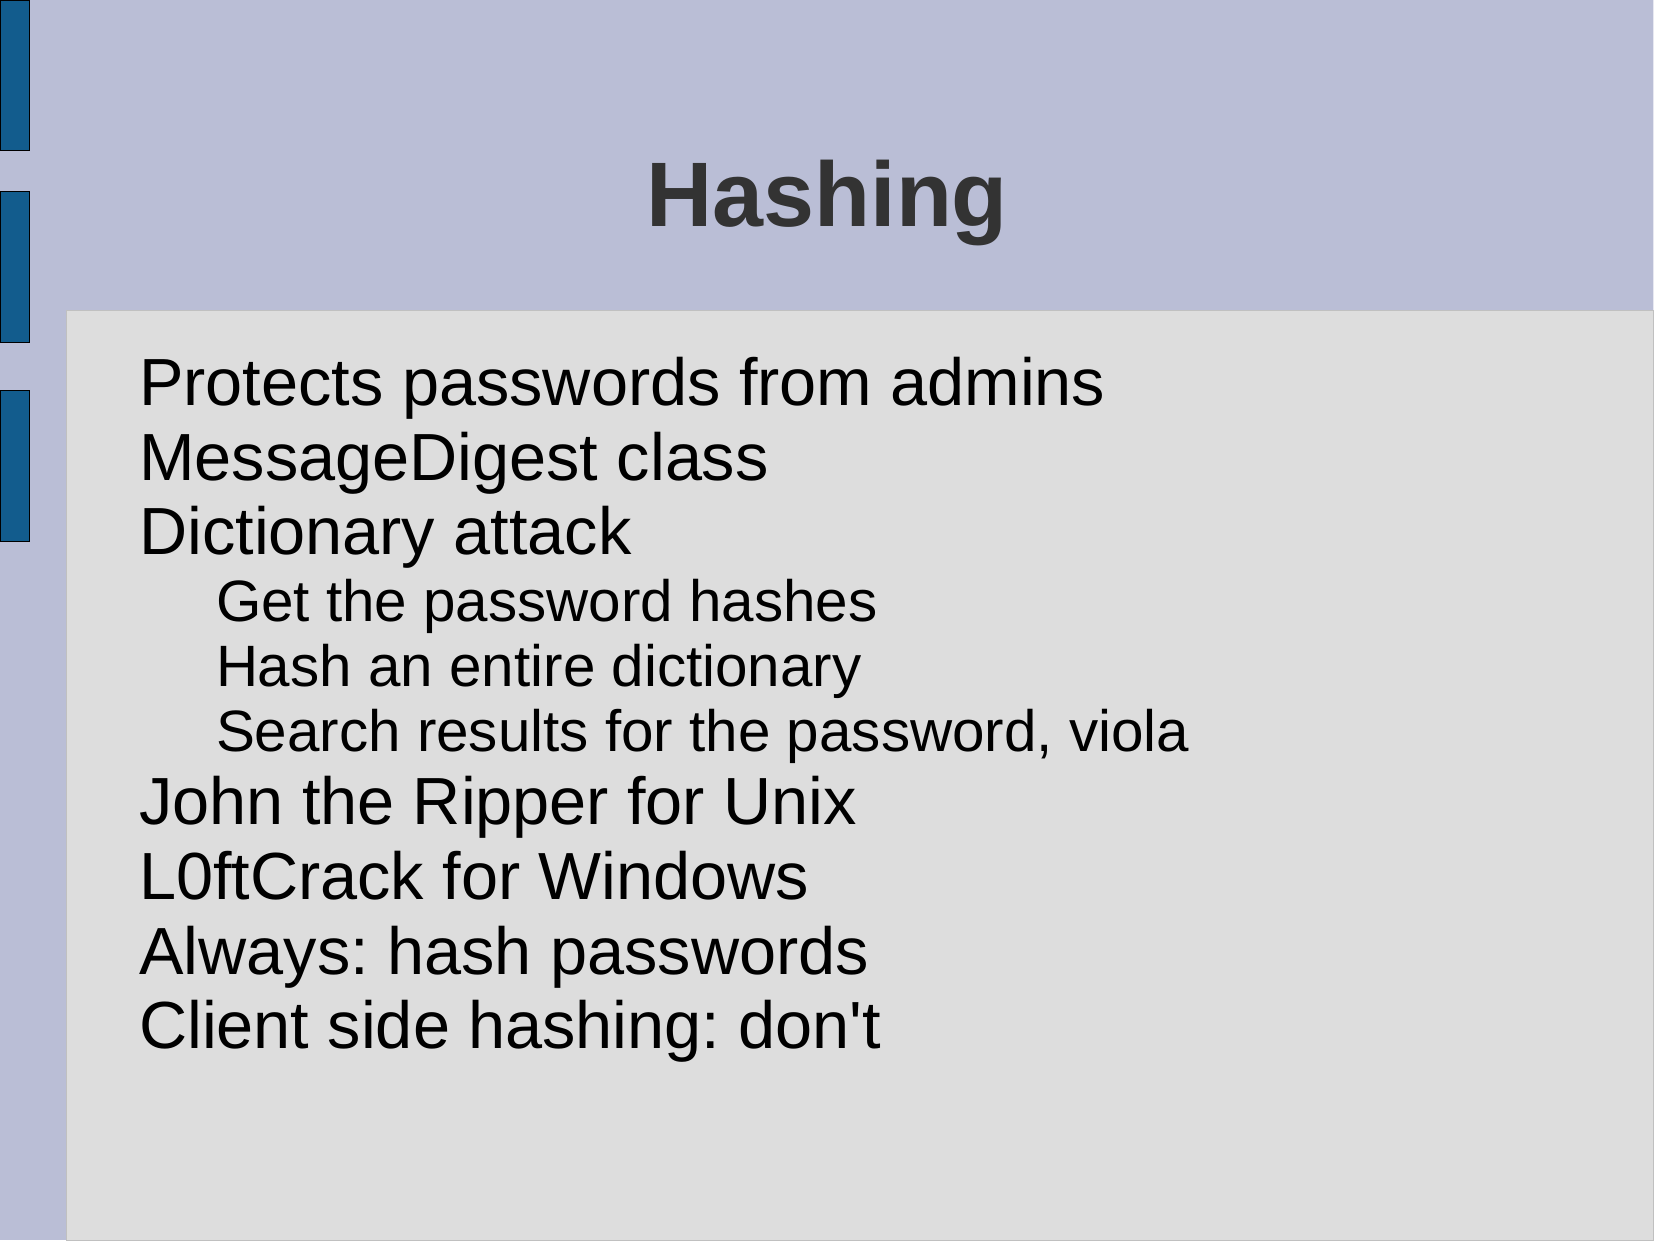

# Hashing
Protects passwords from admins
MessageDigest class
Dictionary attack
Get the password hashes
Hash an entire dictionary
Search results for the password, viola
John the Ripper for Unix
L0ftCrack for Windows
Always: hash passwords
Client side hashing: don't